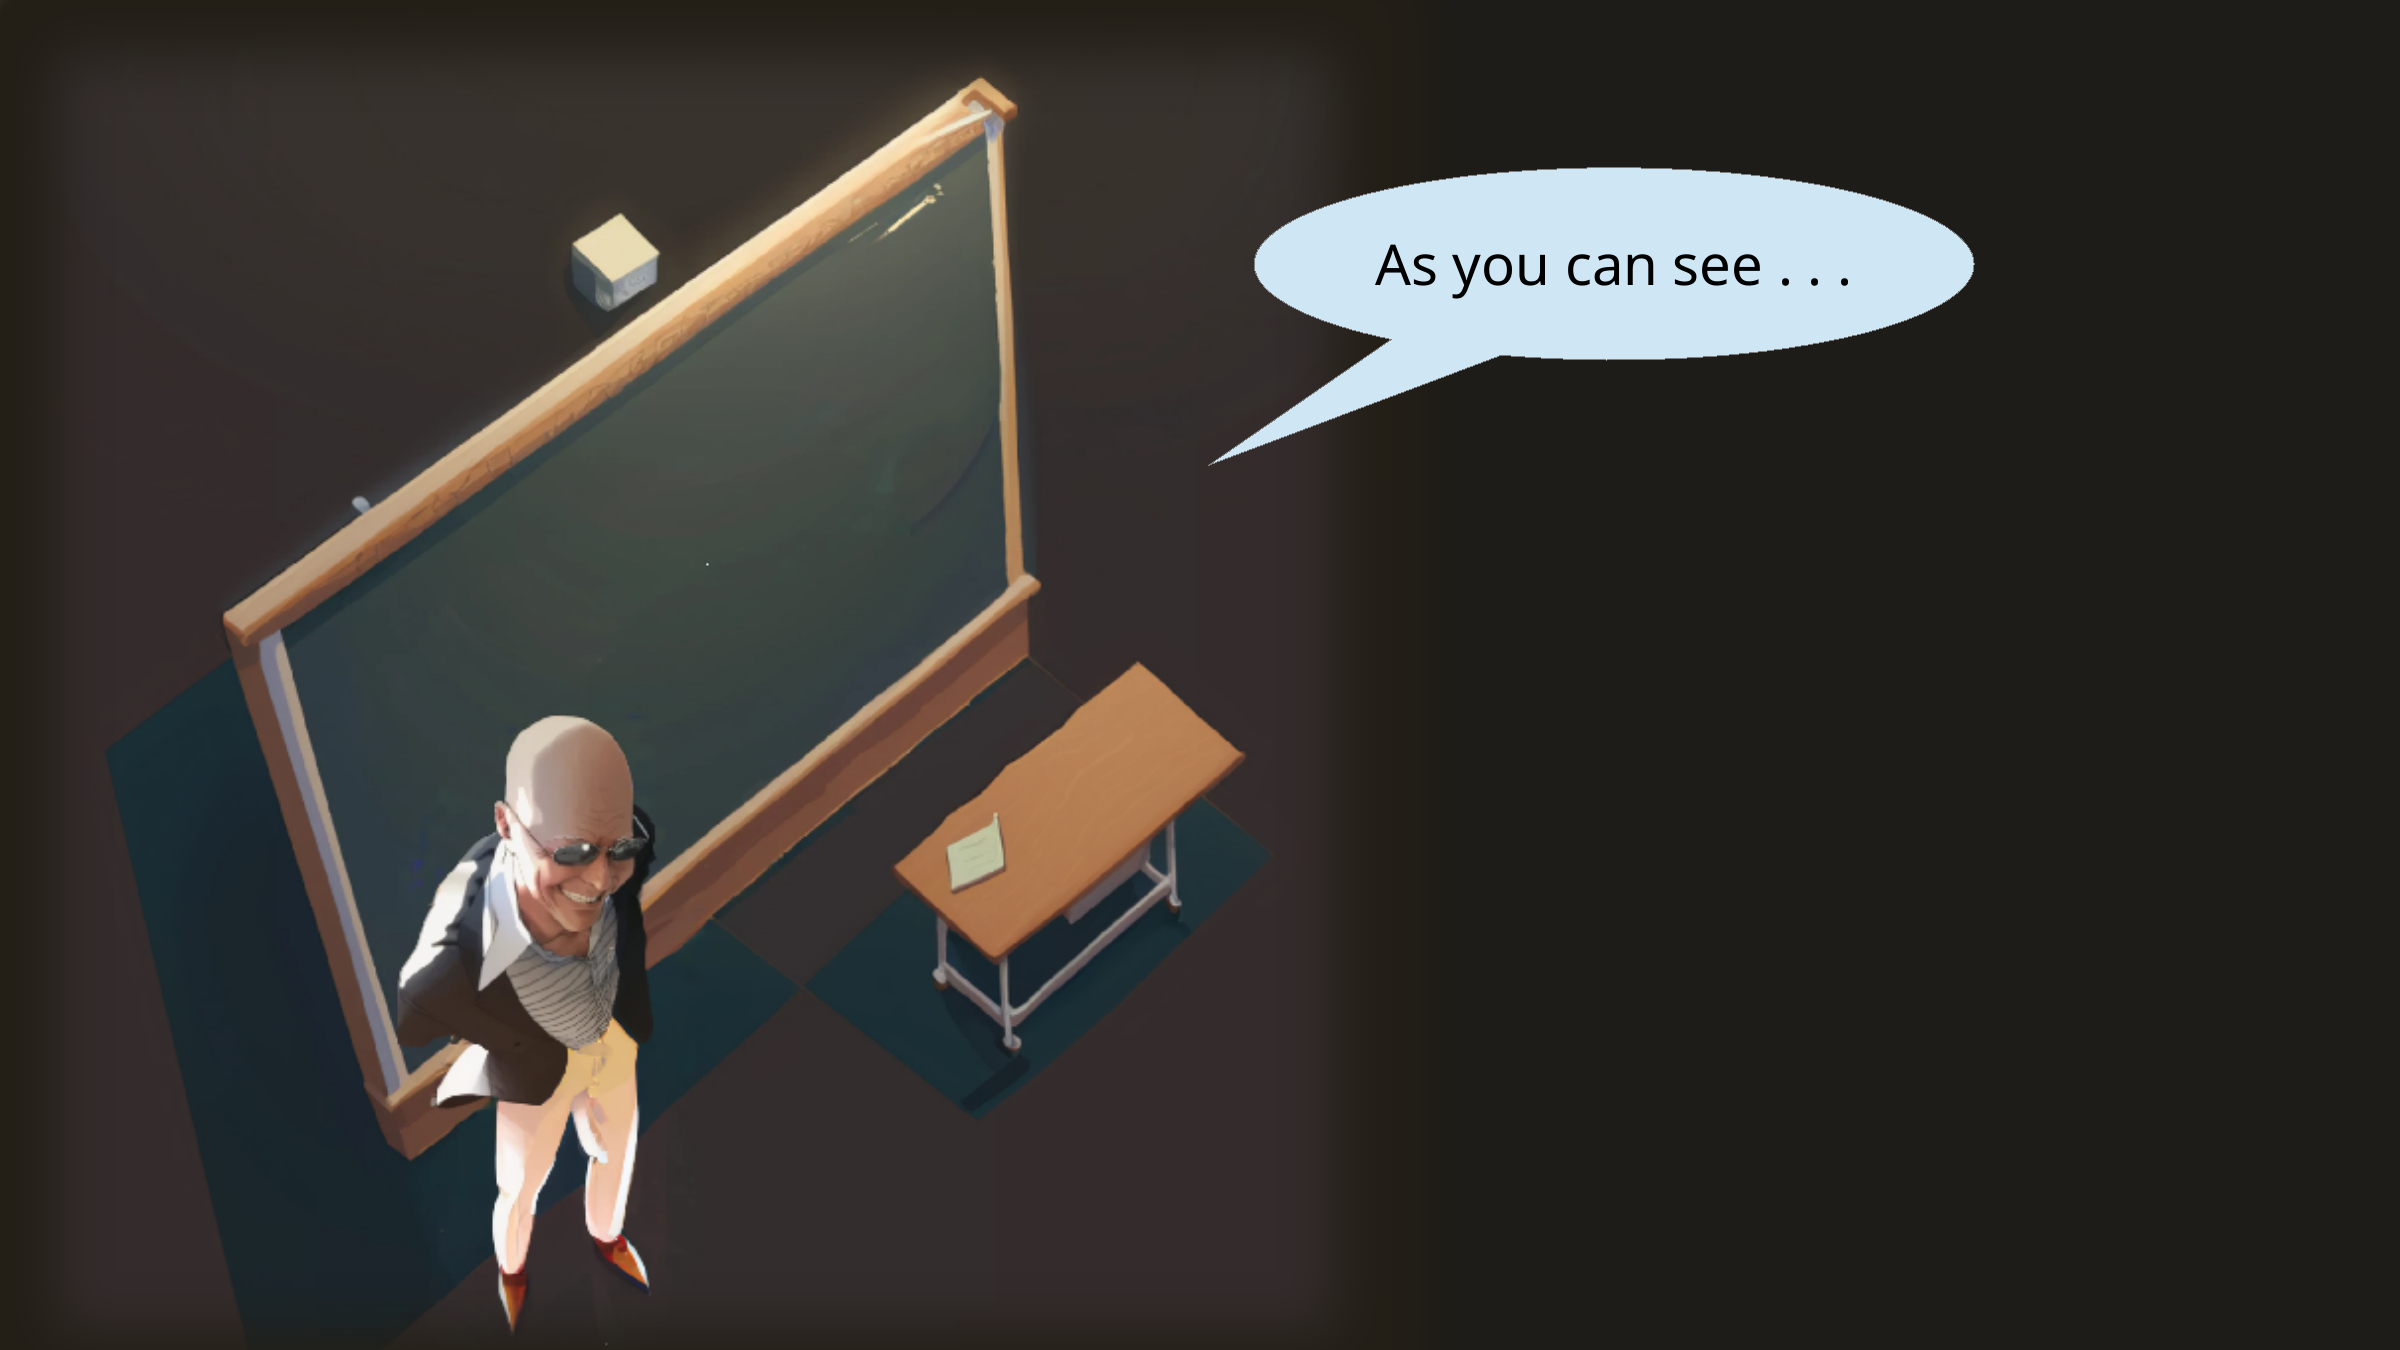

As you can see . . .